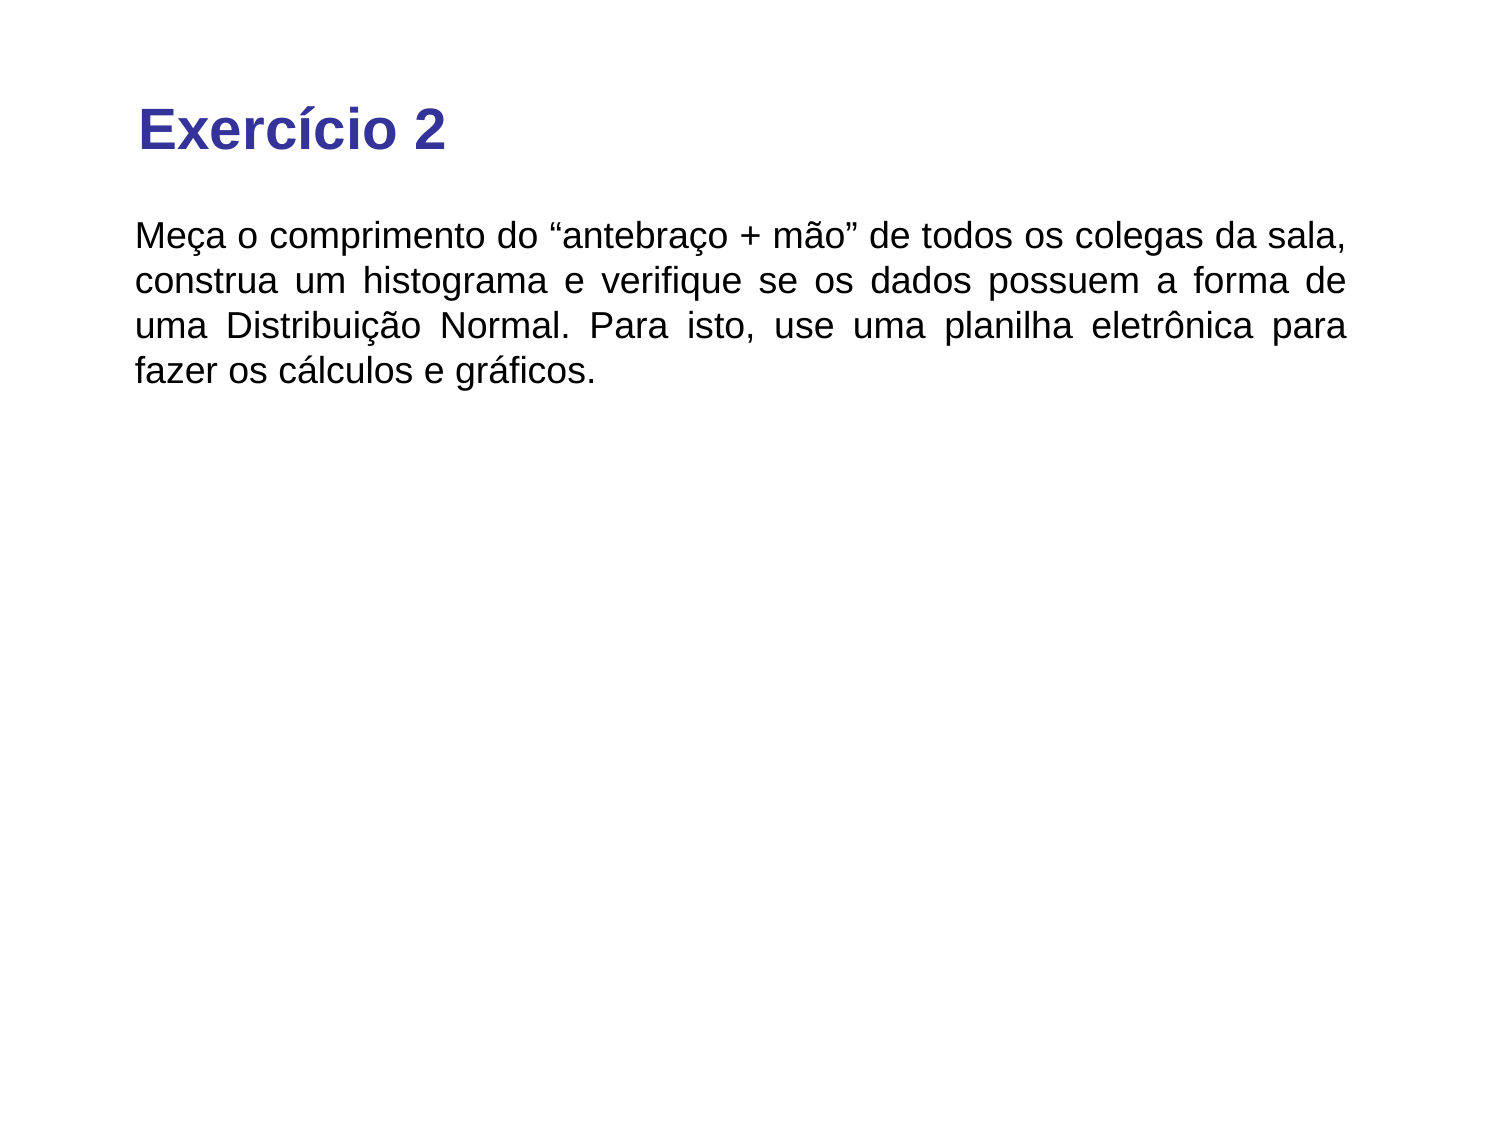

Exercício 2
Meça o comprimento do “antebraço + mão” de todos os colegas da sala, construa um histograma e verifique se os dados possuem a forma de uma Distribuição Normal. Para isto, use uma planilha eletrônica para fazer os cálculos e gráficos.